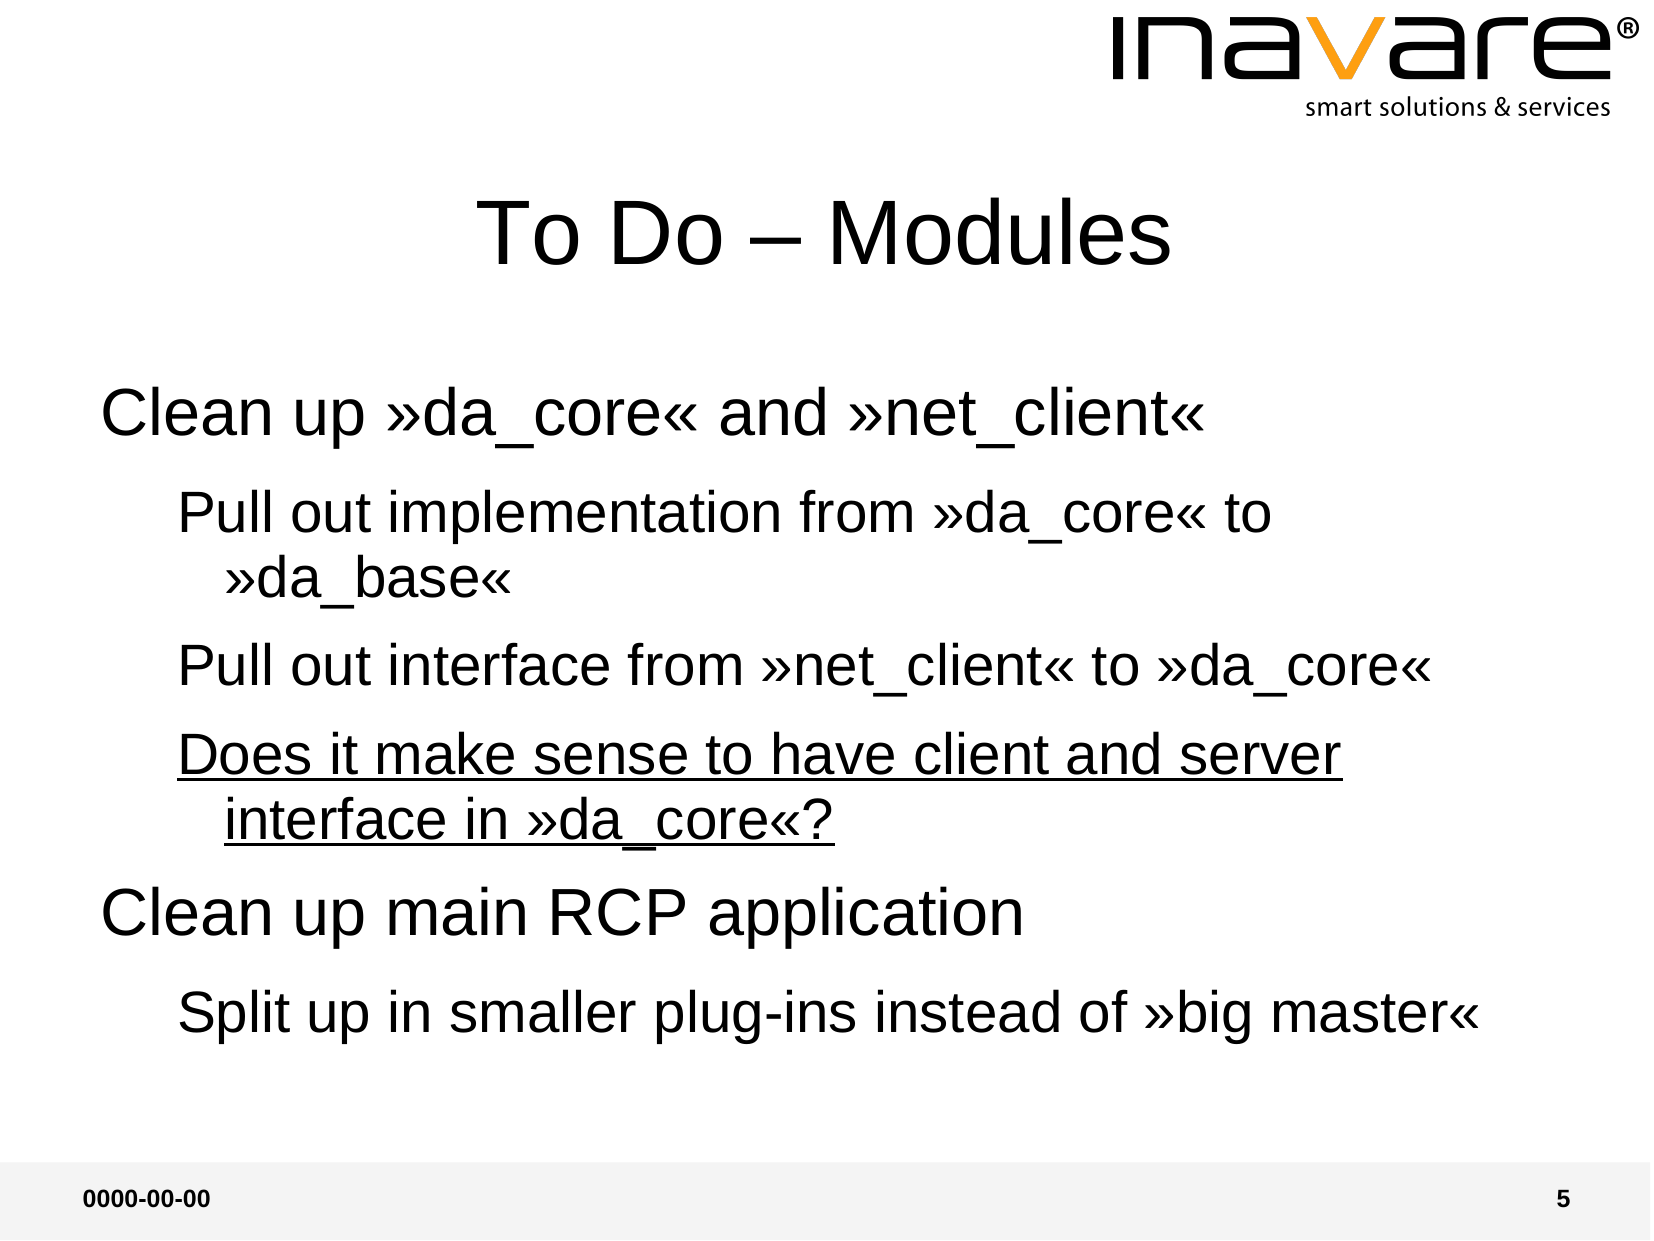

# To Do – Modules
Clean up »da_core« and »net_client«
Pull out implementation from »da_core« to »da_base«
Pull out interface from »net_client« to »da_core«
Does it make sense to have client and server interface in »da_core«?
Clean up main RCP application
Split up in smaller plug-ins instead of »big master«
0000-00-00
5